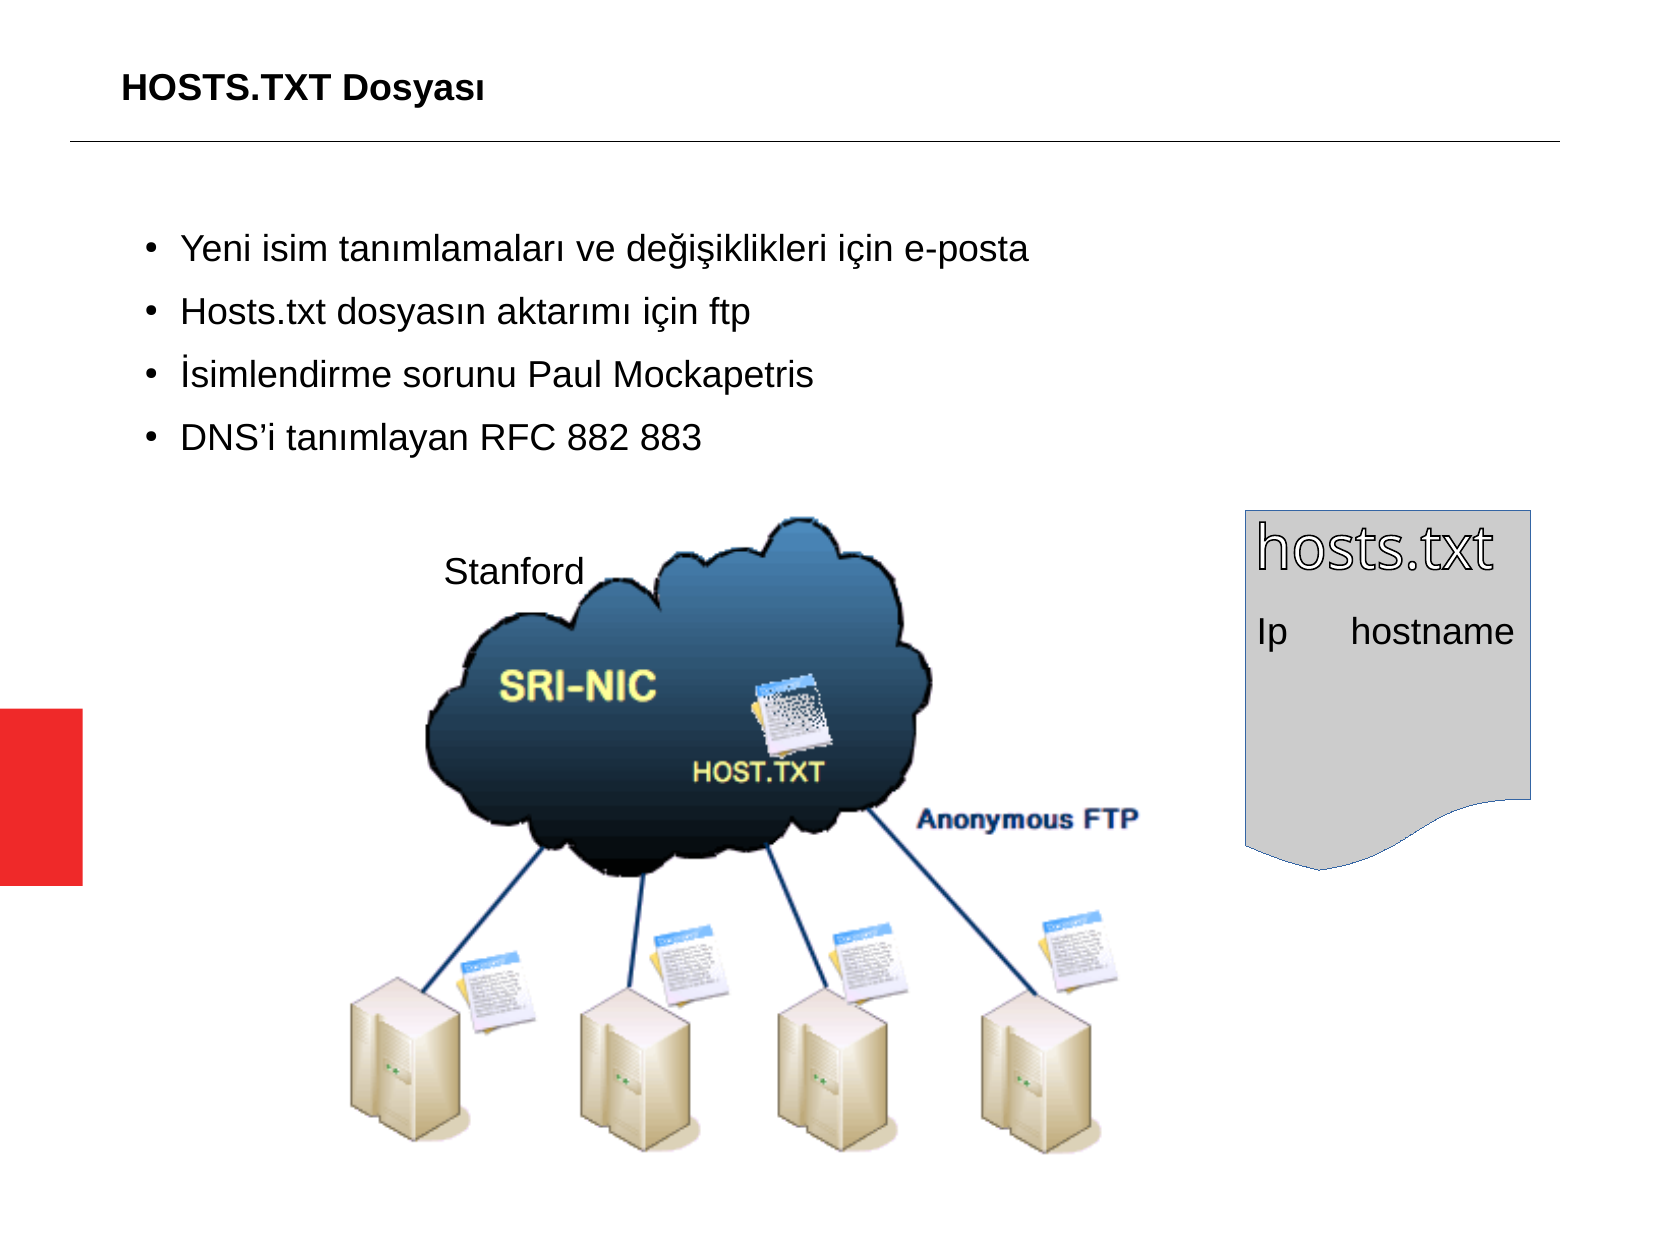

HOSTS.TXT Dosyası
Yeni isim tanımlamaları ve değişiklikleri için e-posta
Hosts.txt dosyasın aktarımı için ftp
İsimlendirme sorunu Paul Mockapetris
DNS’i tanımlayan RFC 882 883
hosts.txt
Stanford
Ip hostname